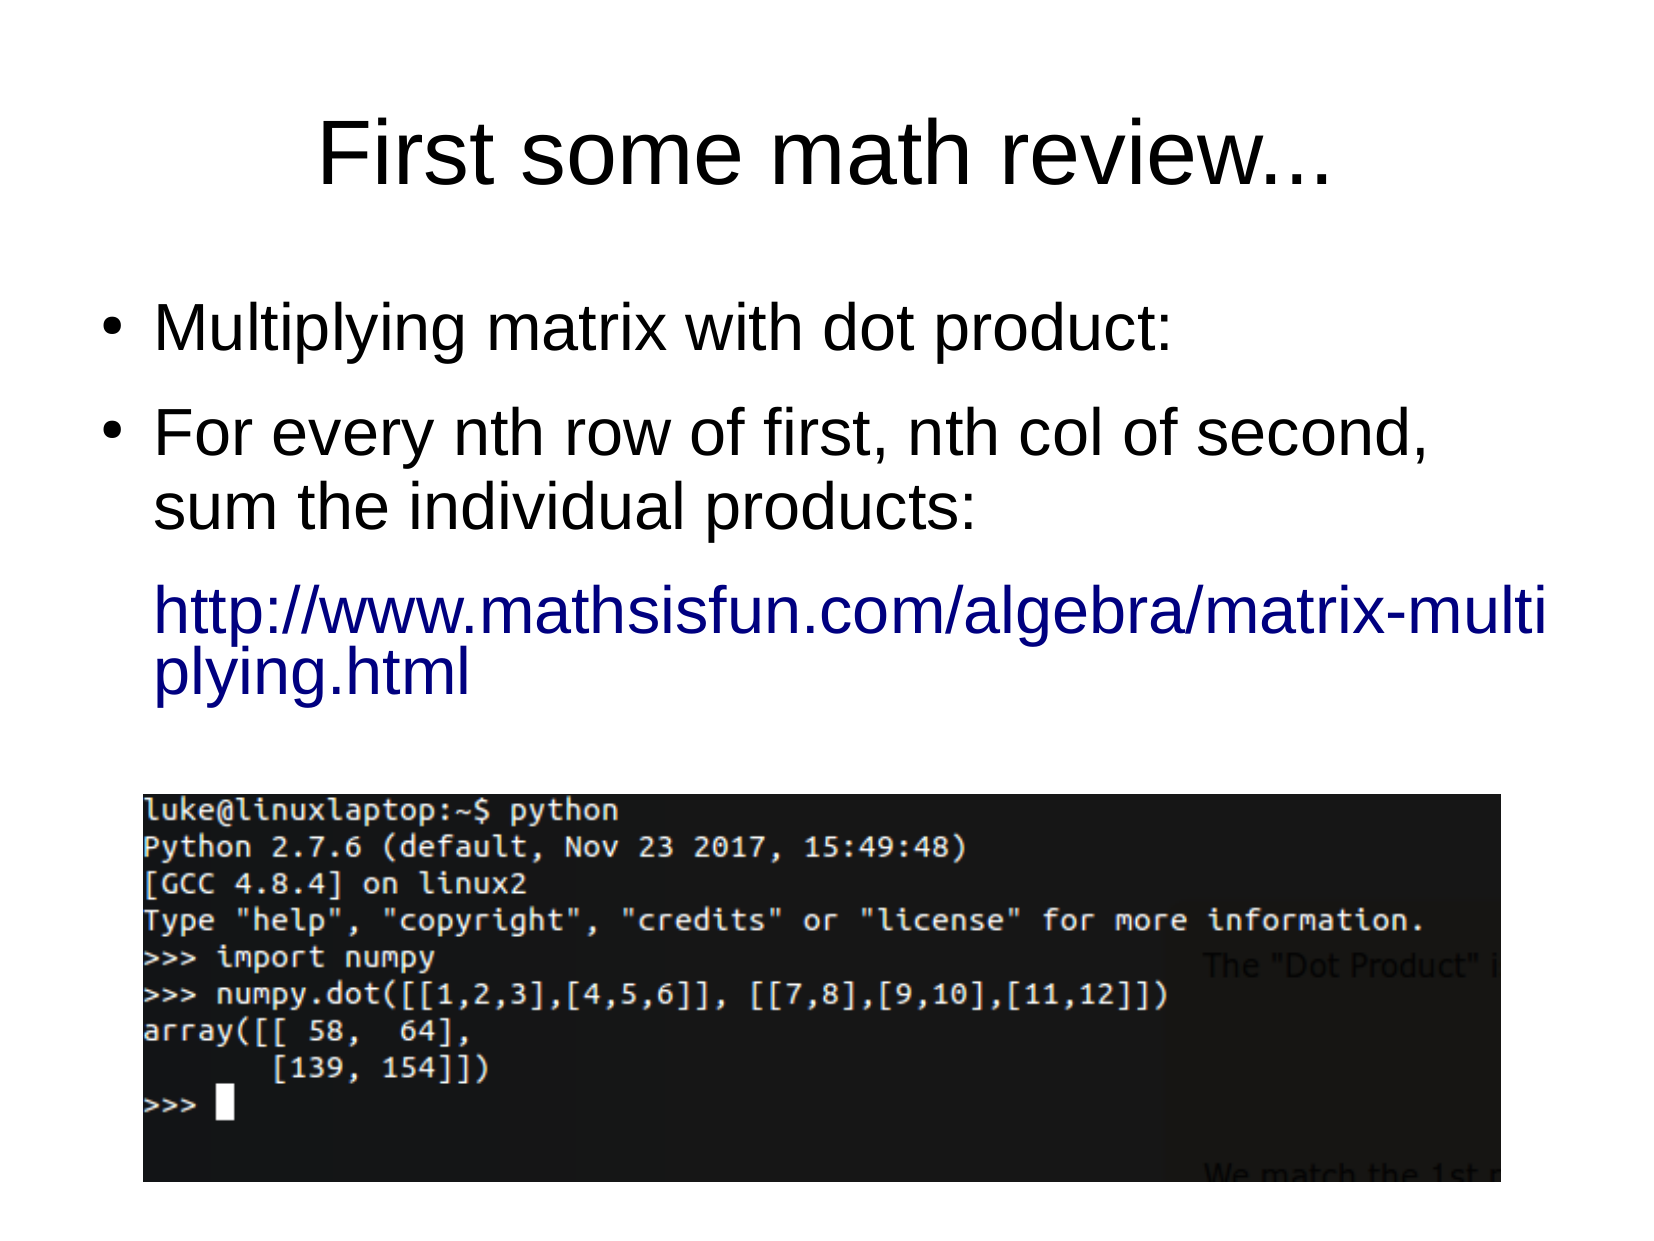

# First some math review...
Multiplying matrix with dot product:
For every nth row of first, nth col of second, sum the individual products:
http://www.mathsisfun.com/algebra/matrix-multiplying.html